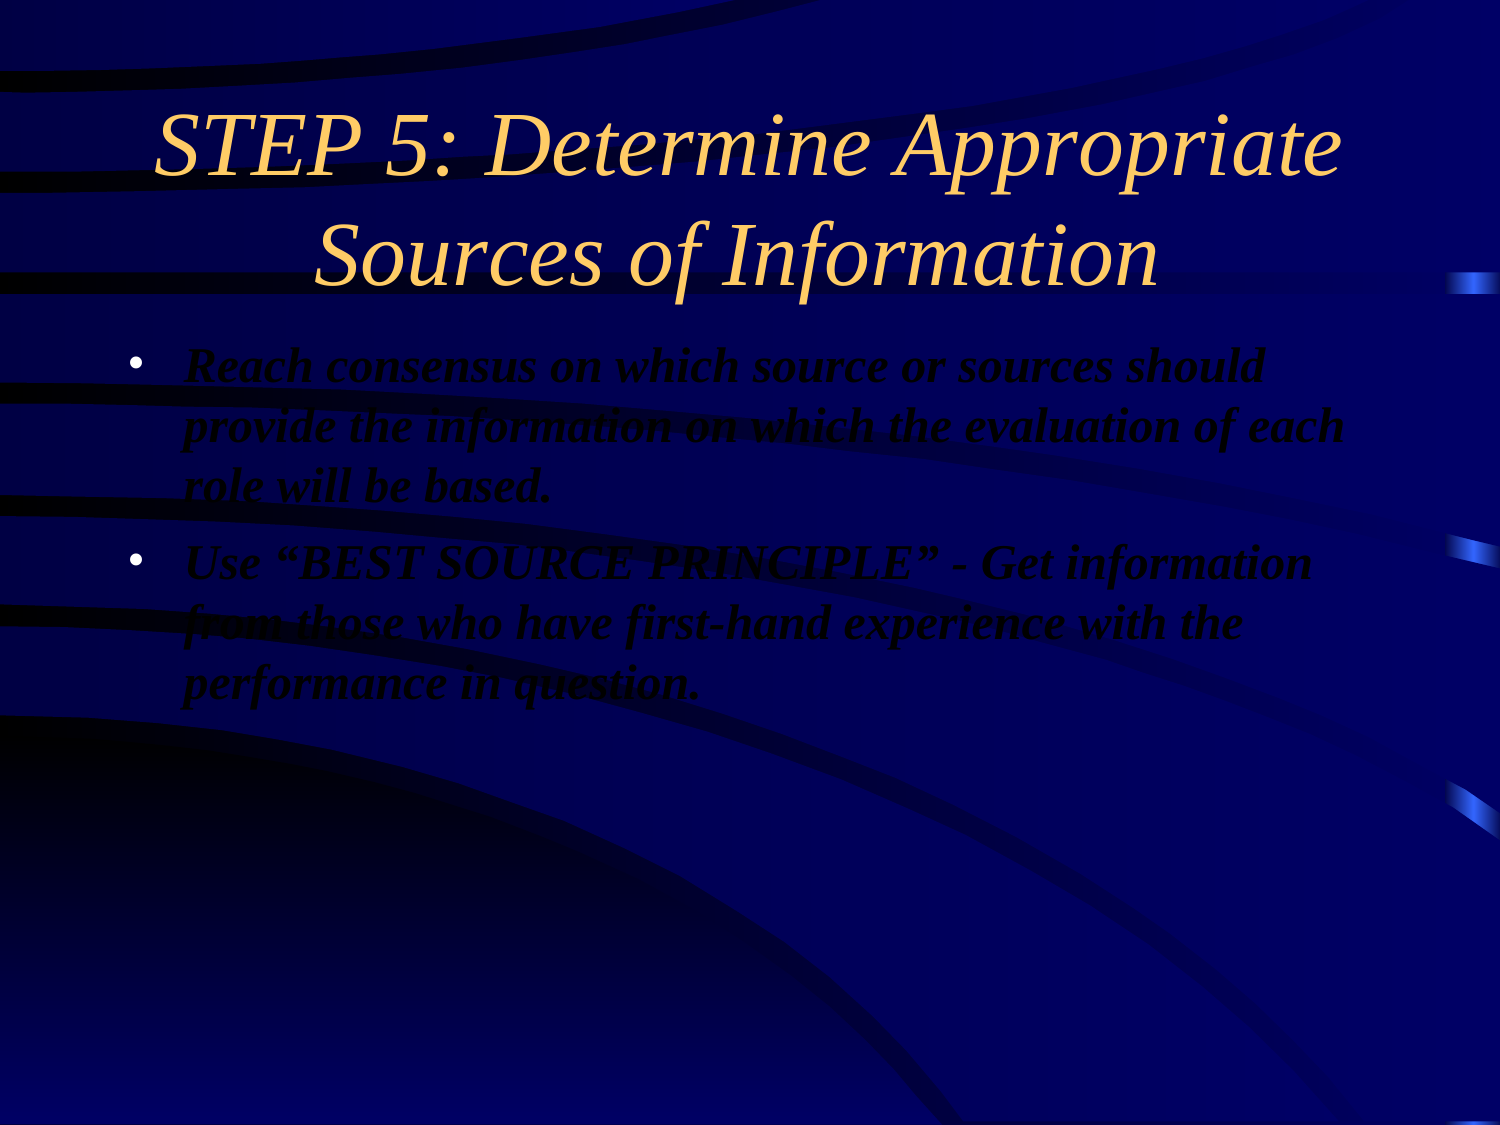

# STEP 5: Determine Appropriate Sources of Information
Reach consensus on which source or sources should provide the information on which the evaluation of each role will be based.
Use “BEST SOURCE PRINCIPLE” - Get information from those who have first-hand experience with the performance in question.